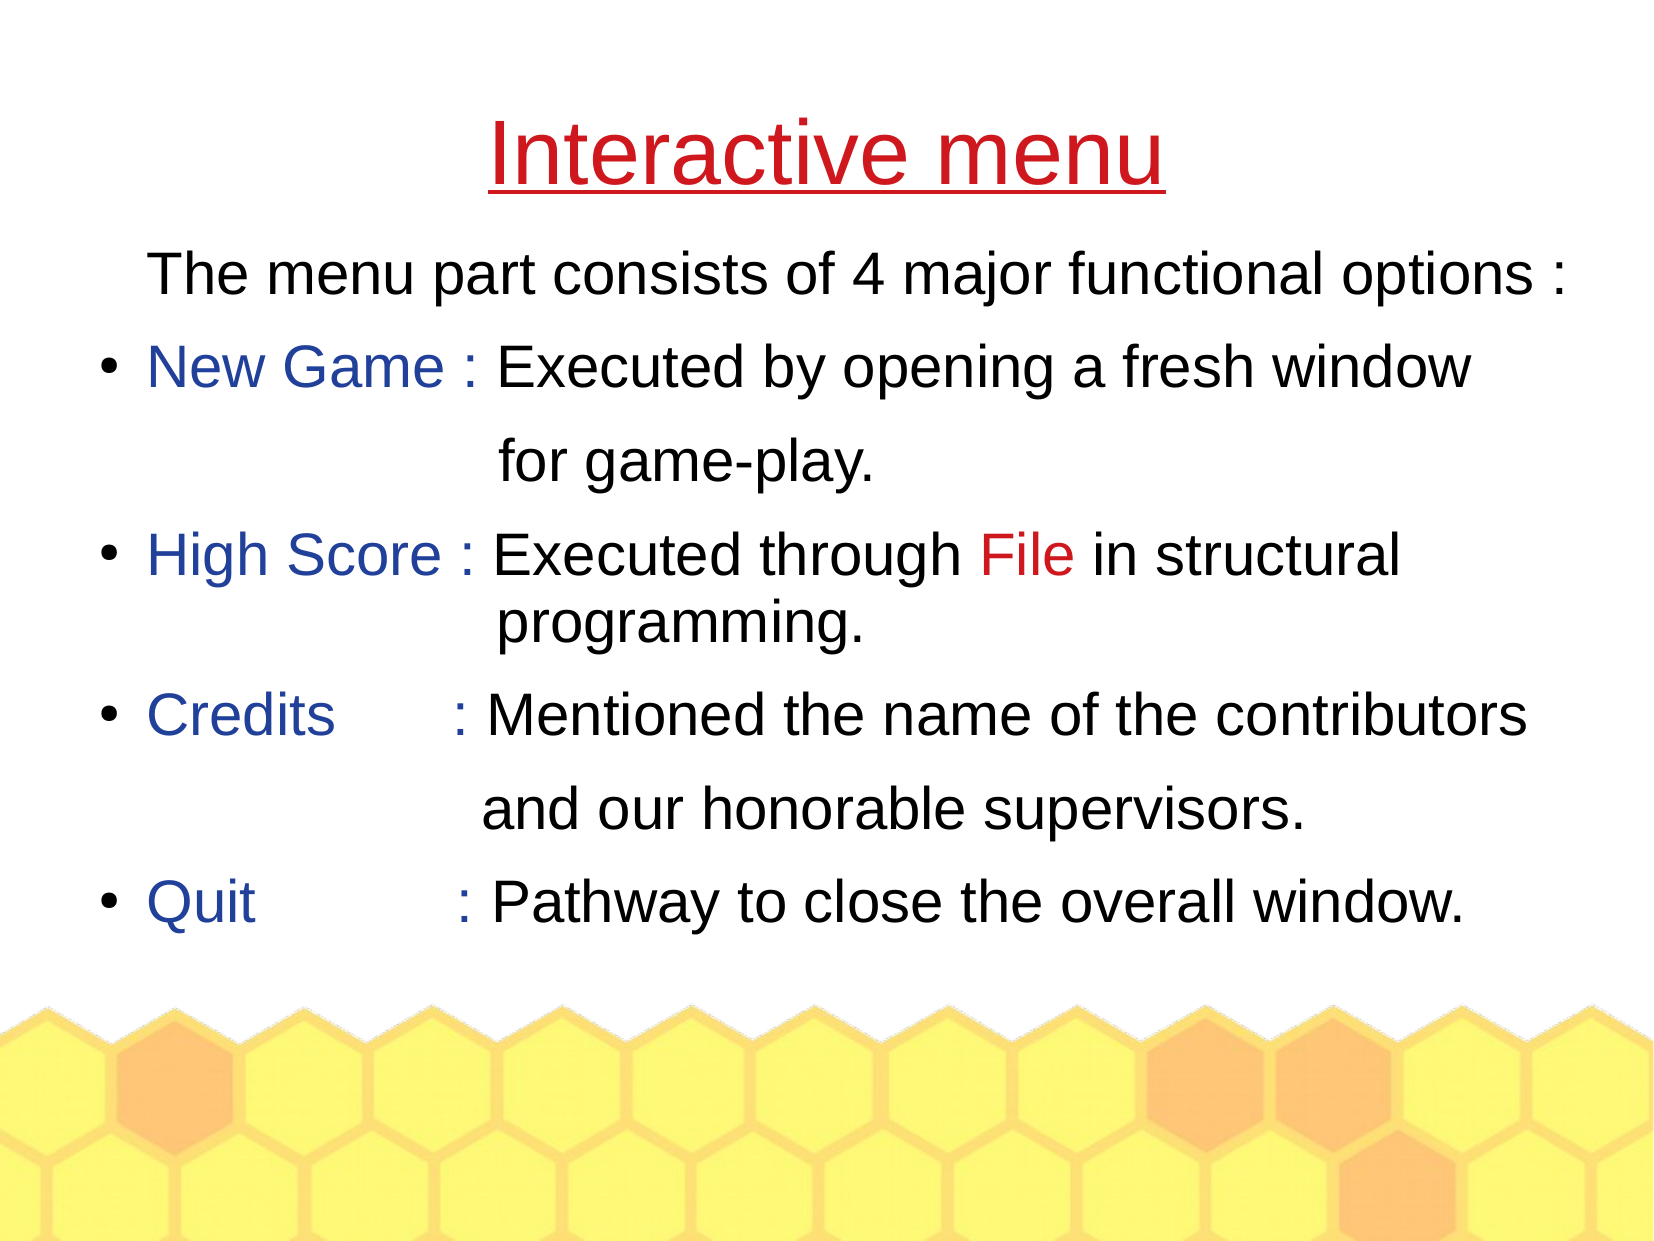

# Interactive menu
The menu part consists of 4 major functional options :
New Game : Executed by opening a fresh window
 for game-play.
High Score : Executed through File in structural programming.
Credits : Mentioned the name of the contributors
 and our honorable supervisors.
Quit : Pathway to close the overall window.